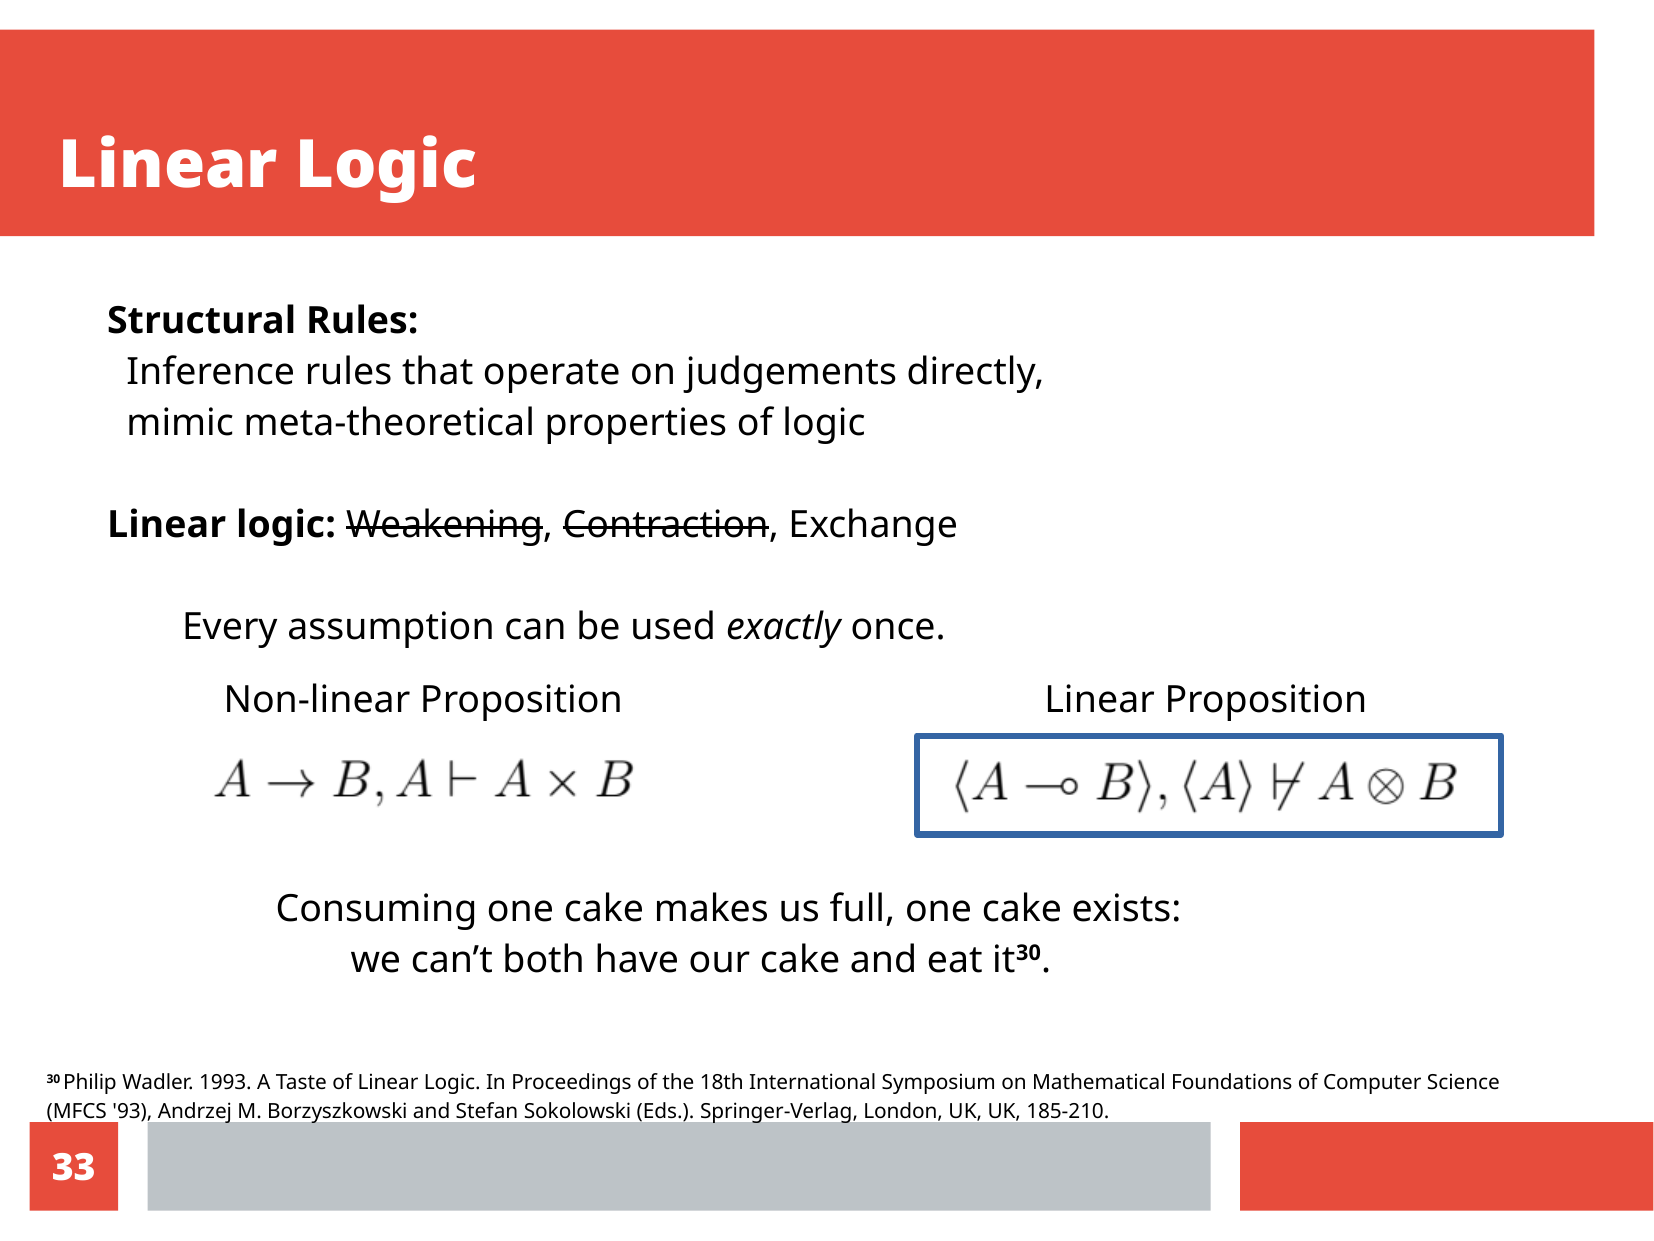

# Linear Logic
Structural Rules:
 Inference rules that operate on judgements directly,
 mimic meta-theoretical properties of logic
Linear logic: Weakening, Contraction, Exchange
 	Every assumption can be used exactly once.
Non-linear Proposition
Linear Proposition
Consuming one cake makes us full, one cake exists:
	we can’t both have our cake and eat it30.
30 Philip Wadler. 1993. A Taste of Linear Logic. In Proceedings of the 18th International Symposium on Mathematical Foundations of Computer Science
(MFCS '93), Andrzej M. Borzyszkowski and Stefan Sokolowski (Eds.). Springer-Verlag, London, UK, UK, 185-210.
33